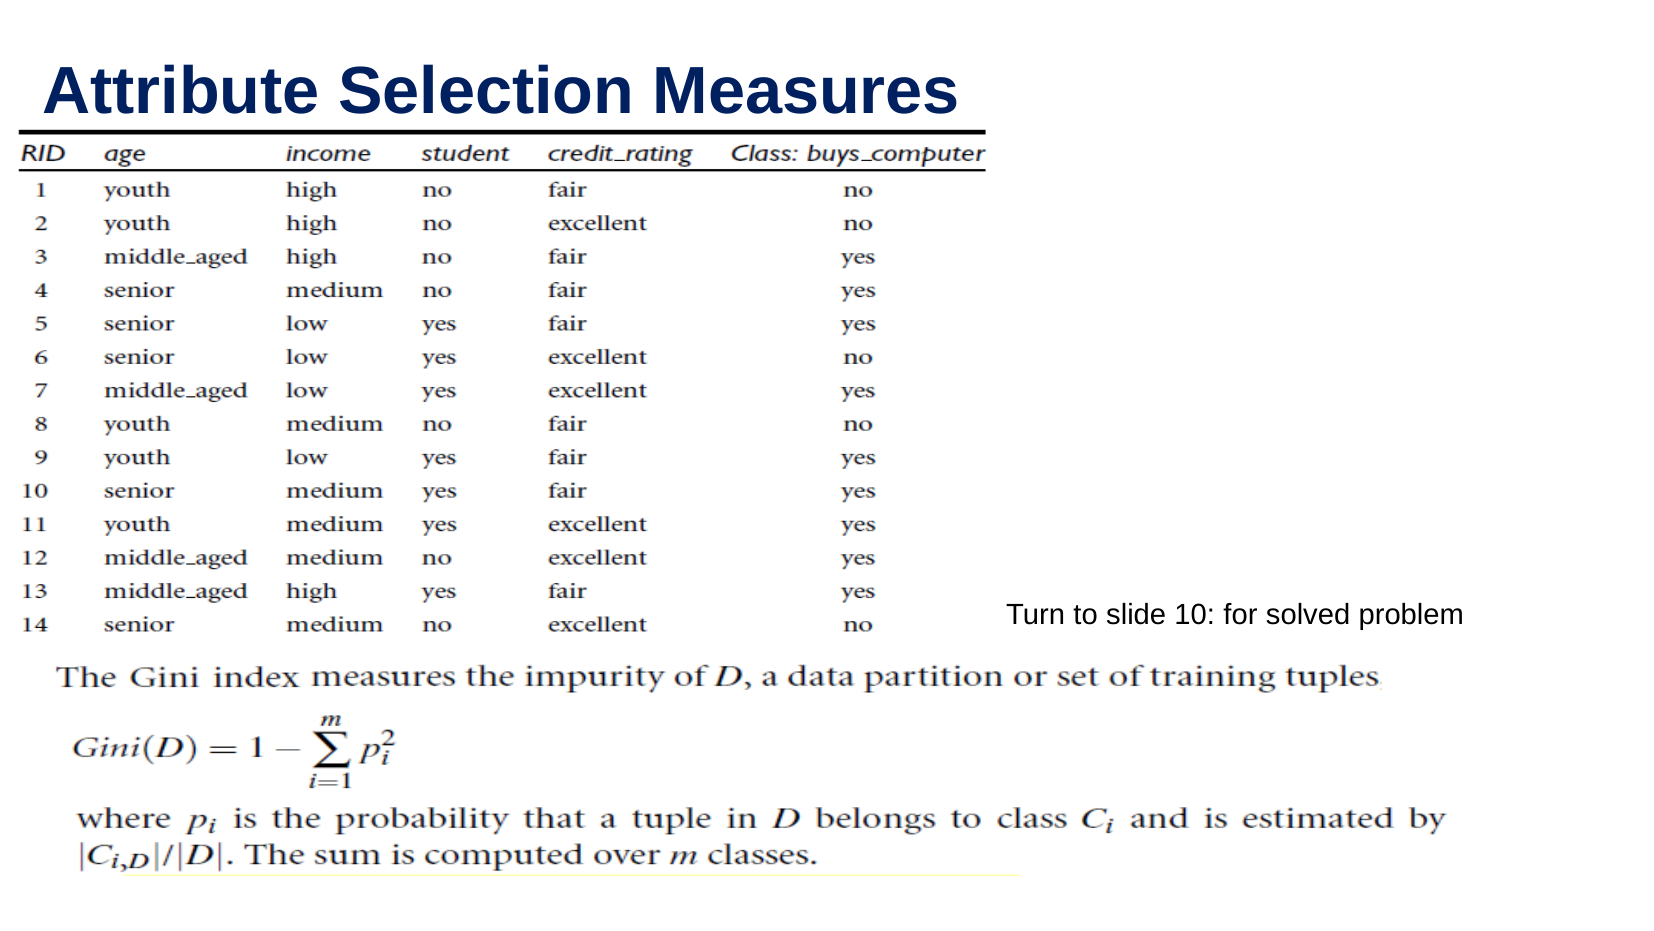

# Attribute Selection Measures
Turn to slide 10: for solved problem